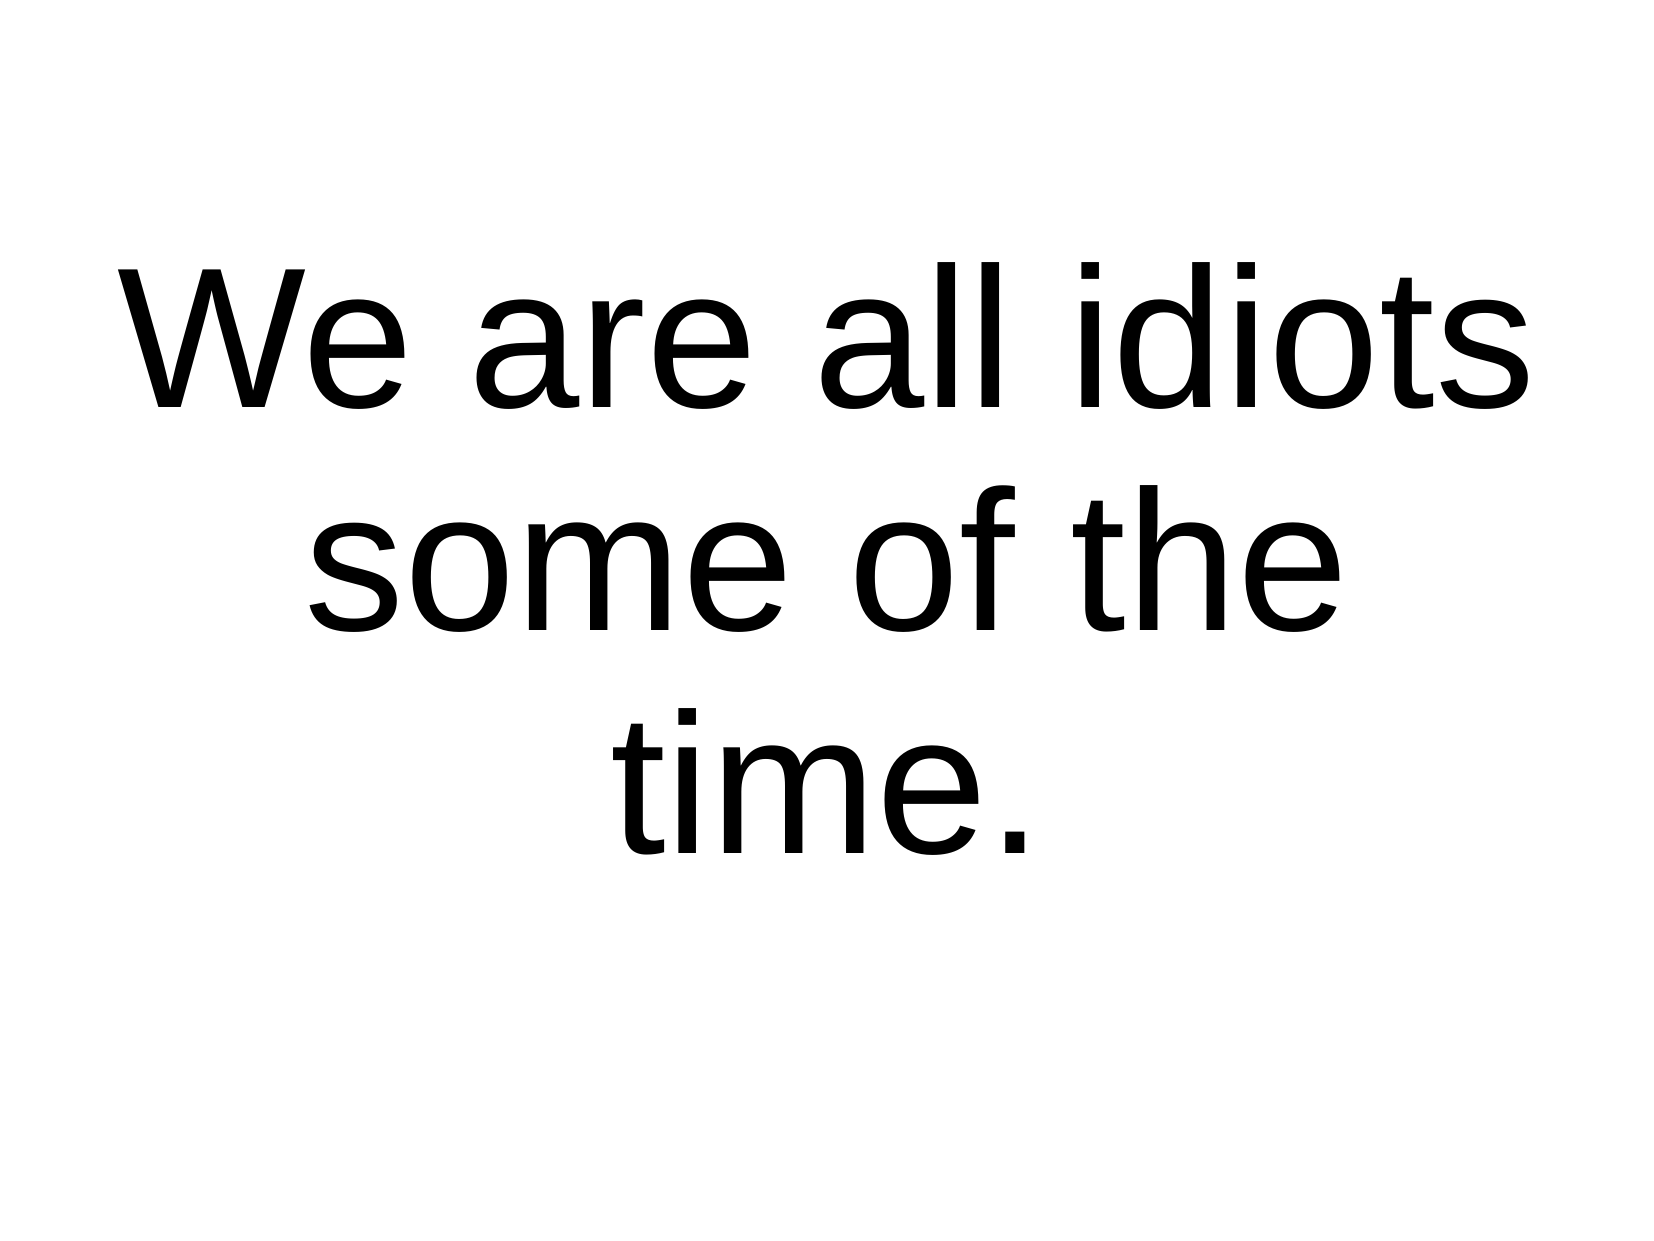

# We are all idiots some of the time.